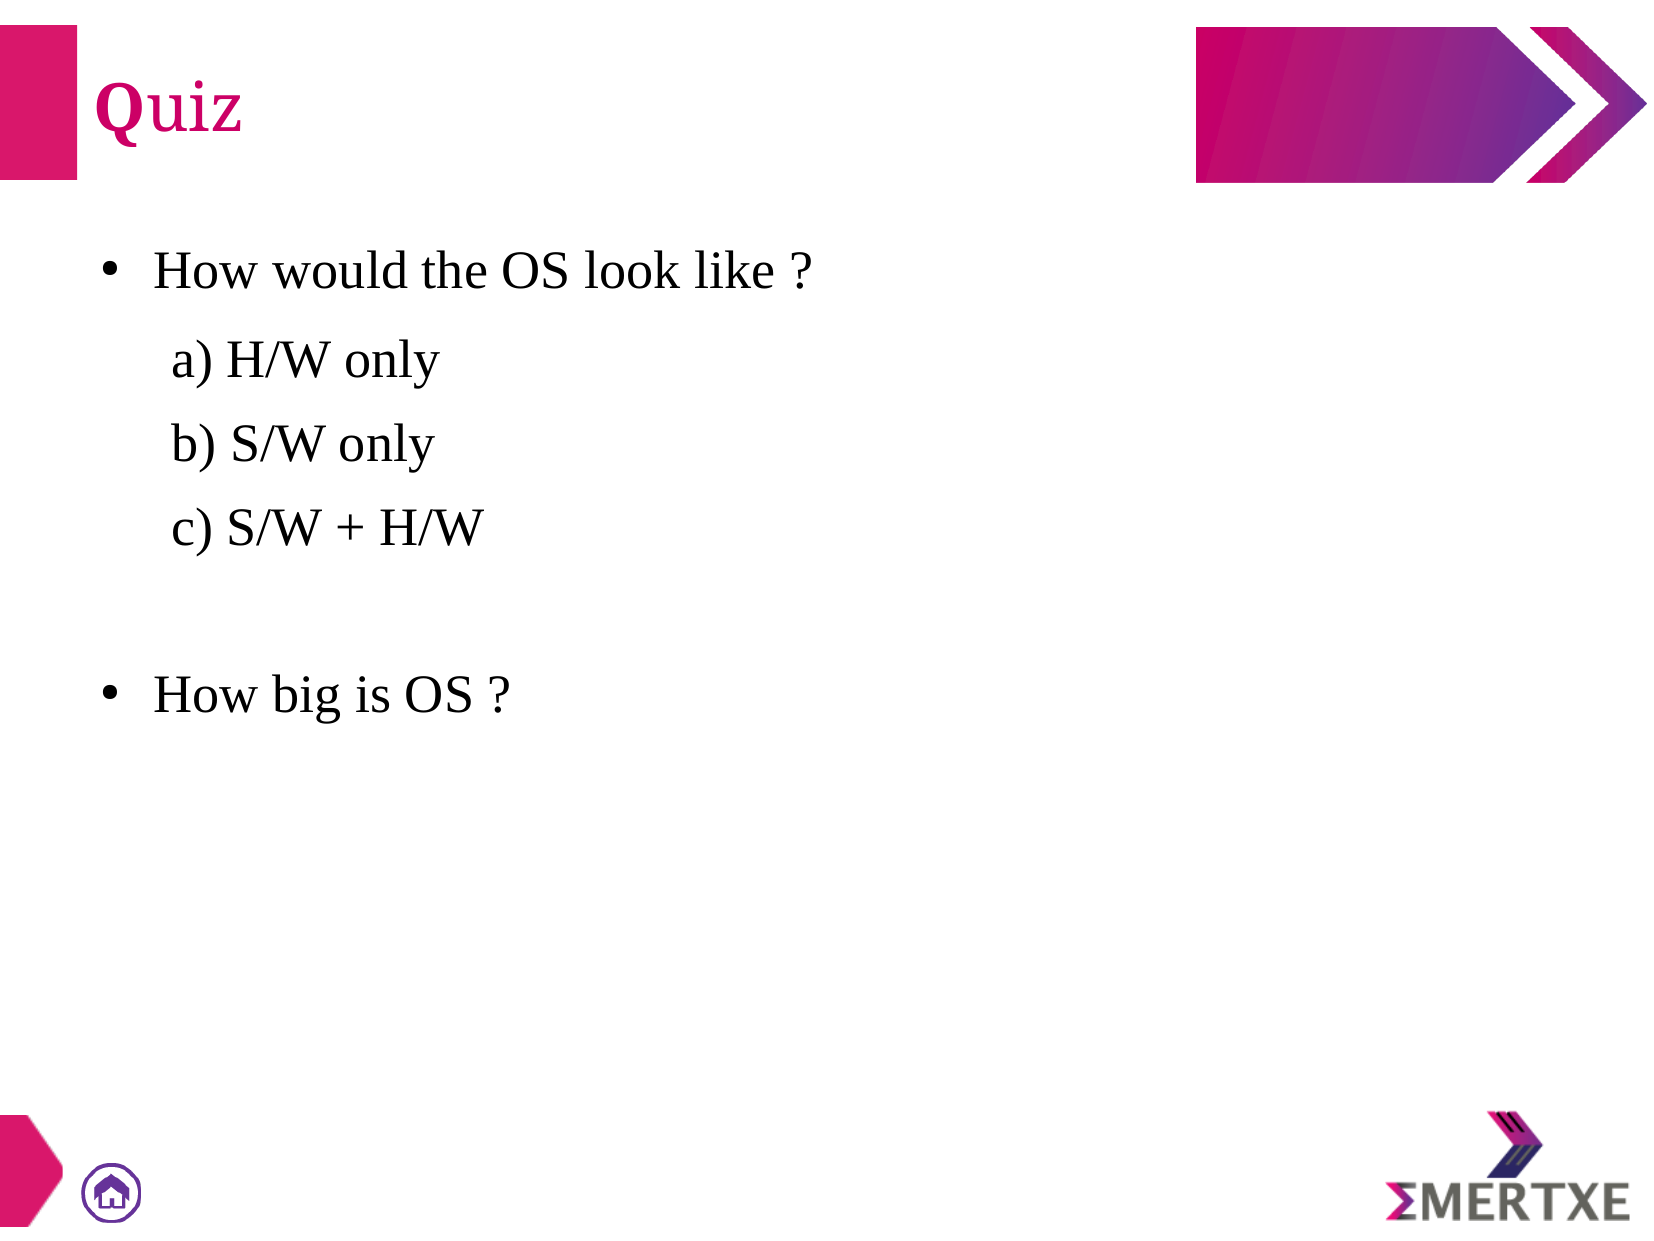

# Quiz
How would the OS look like ?
 H/W only
 S/W only
 S/W + H/W
How big is OS ?